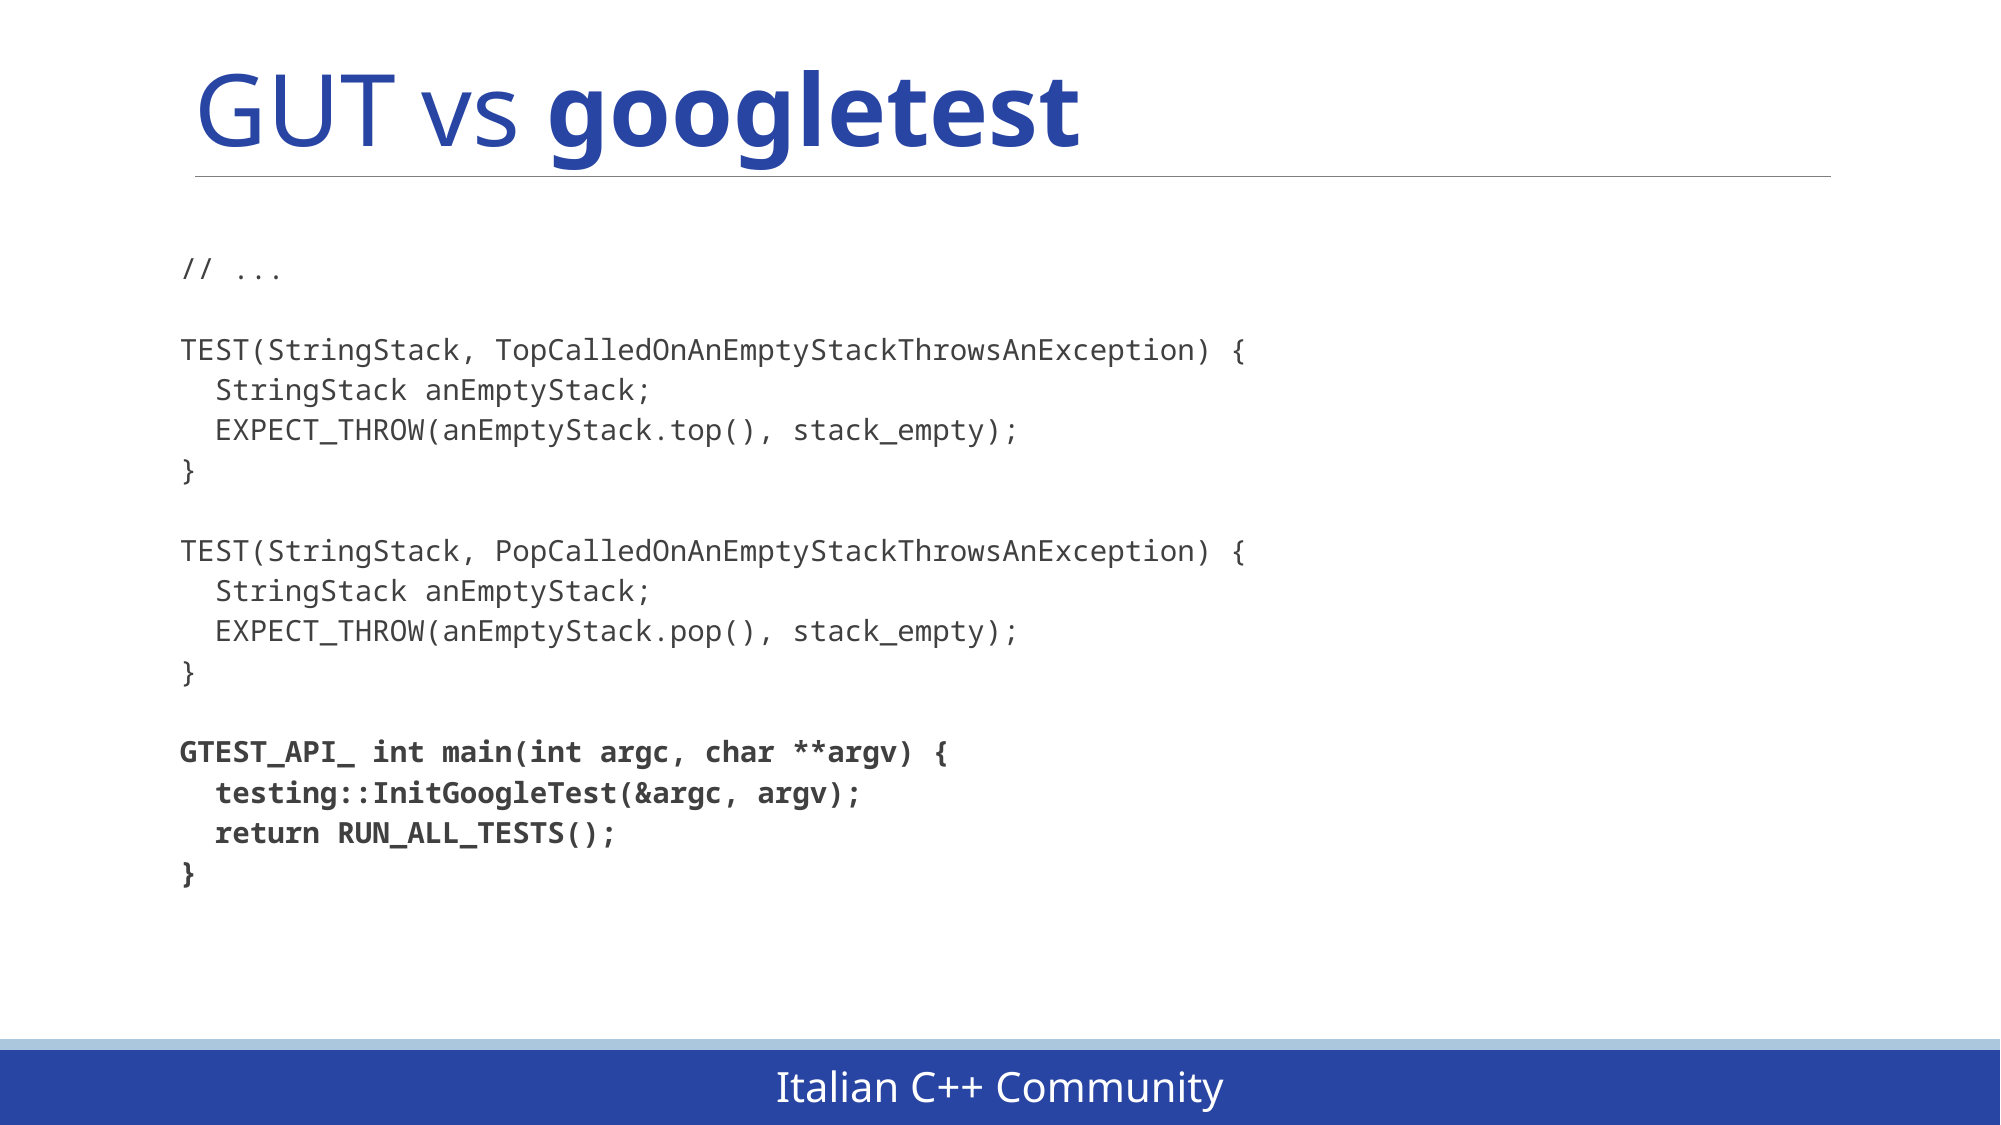

# GUT vs googletest
// ...
TEST(StringStack, TopCalledOnAnEmptyStackThrowsAnException) {
 StringStack anEmptyStack;
 EXPECT_THROW(anEmptyStack.top(), stack_empty);
}
TEST(StringStack, PopCalledOnAnEmptyStackThrowsAnException) {
 StringStack anEmptyStack;
 EXPECT_THROW(anEmptyStack.pop(), stack_empty);
}
GTEST_API_ int main(int argc, char **argv) {
 testing::InitGoogleTest(&argc, argv);
 return RUN_ALL_TESTS();
}